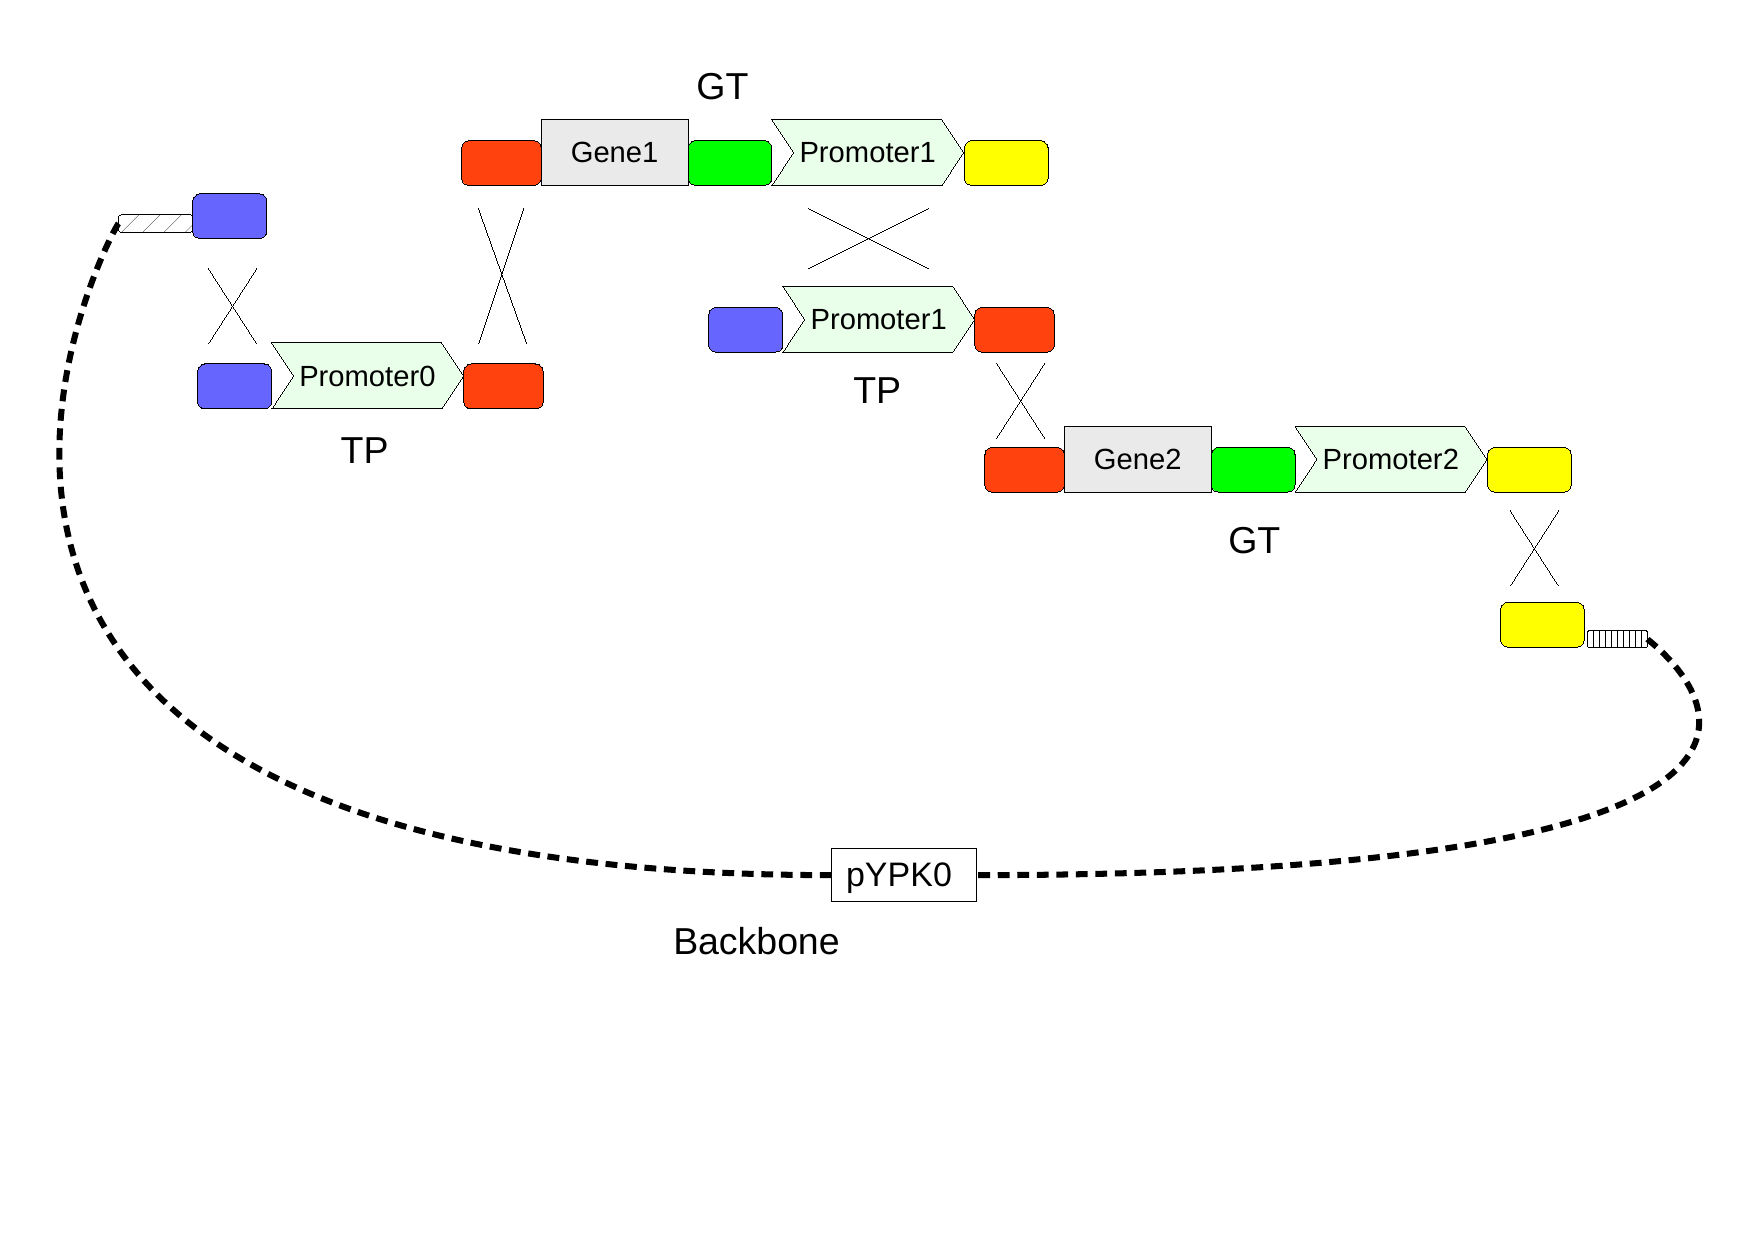

GT
Gene1
Promoter1
Promoter1
Promoter0
TP
TP
Gene2
Promoter2
GT
pYPK0
Backbone